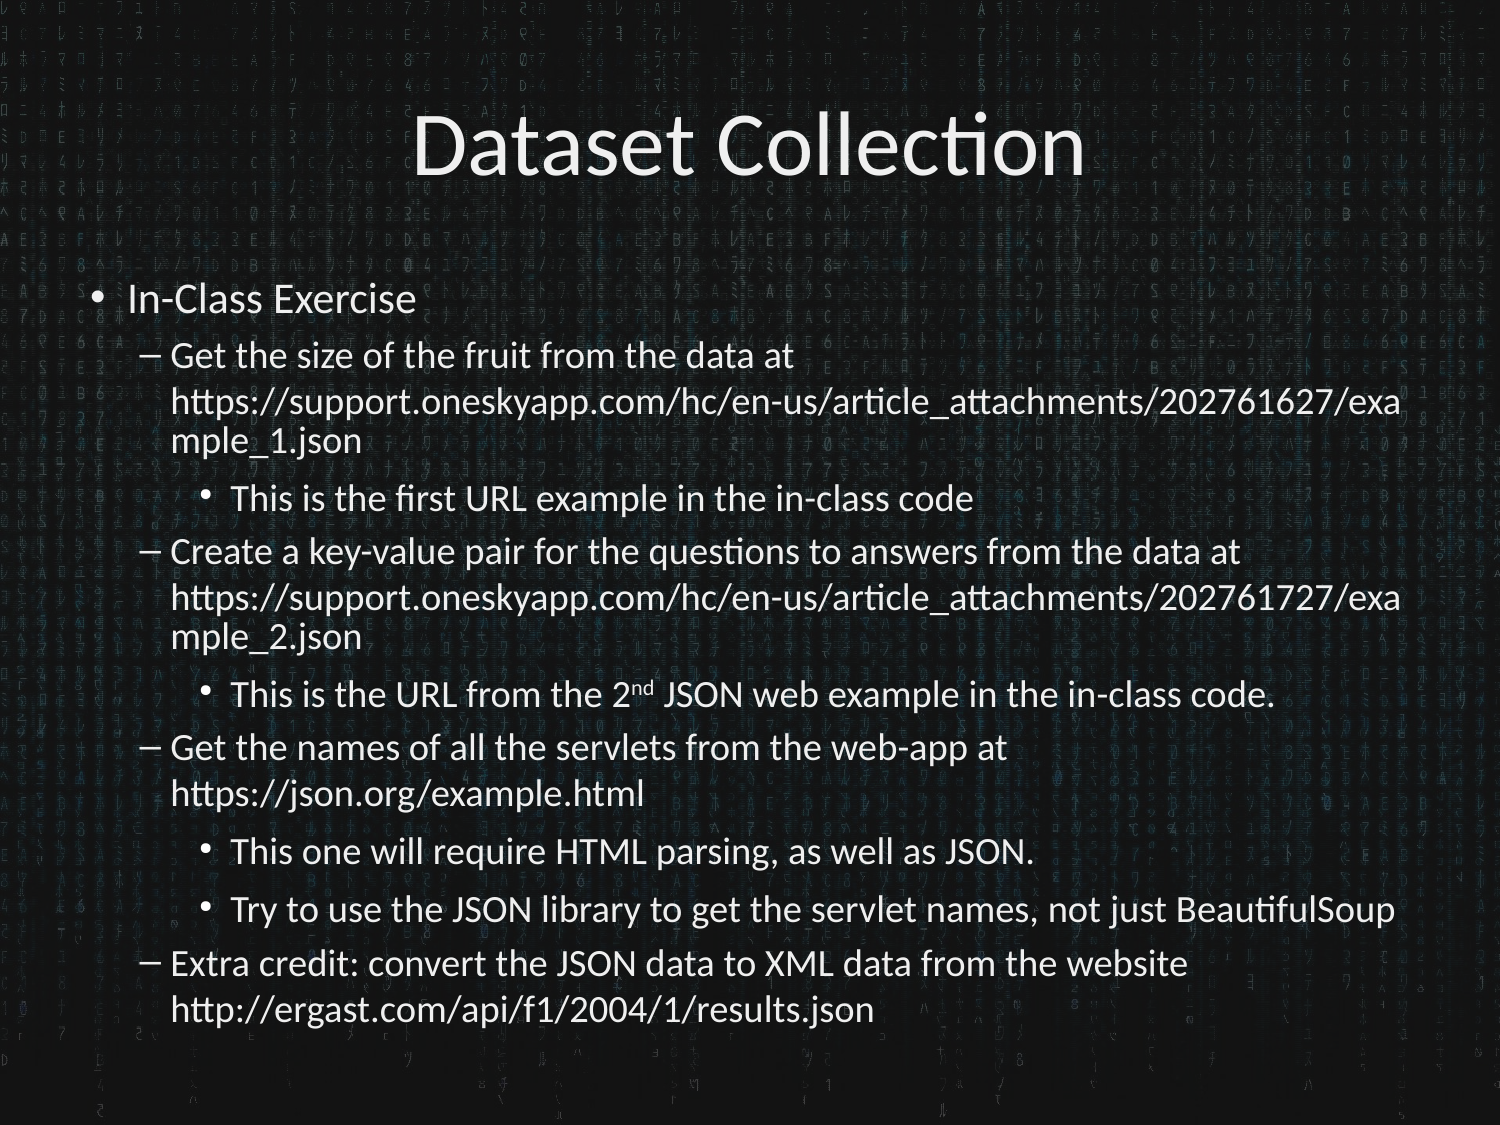

# Dataset Collection
In-Class Exercise
Get the size of the fruit from the data at https://support.oneskyapp.com/hc/en-us/article_attachments/202761627/example_1.json
This is the first URL example in the in-class code
Create a key-value pair for the questions to answers from the data at https://support.oneskyapp.com/hc/en-us/article_attachments/202761727/example_2.json
This is the URL from the 2nd JSON web example in the in-class code.
Get the names of all the servlets from the web-app at https://json.org/example.html
This one will require HTML parsing, as well as JSON.
Try to use the JSON library to get the servlet names, not just BeautifulSoup
Extra credit: convert the JSON data to XML data from the website http://ergast.com/api/f1/2004/1/results.json